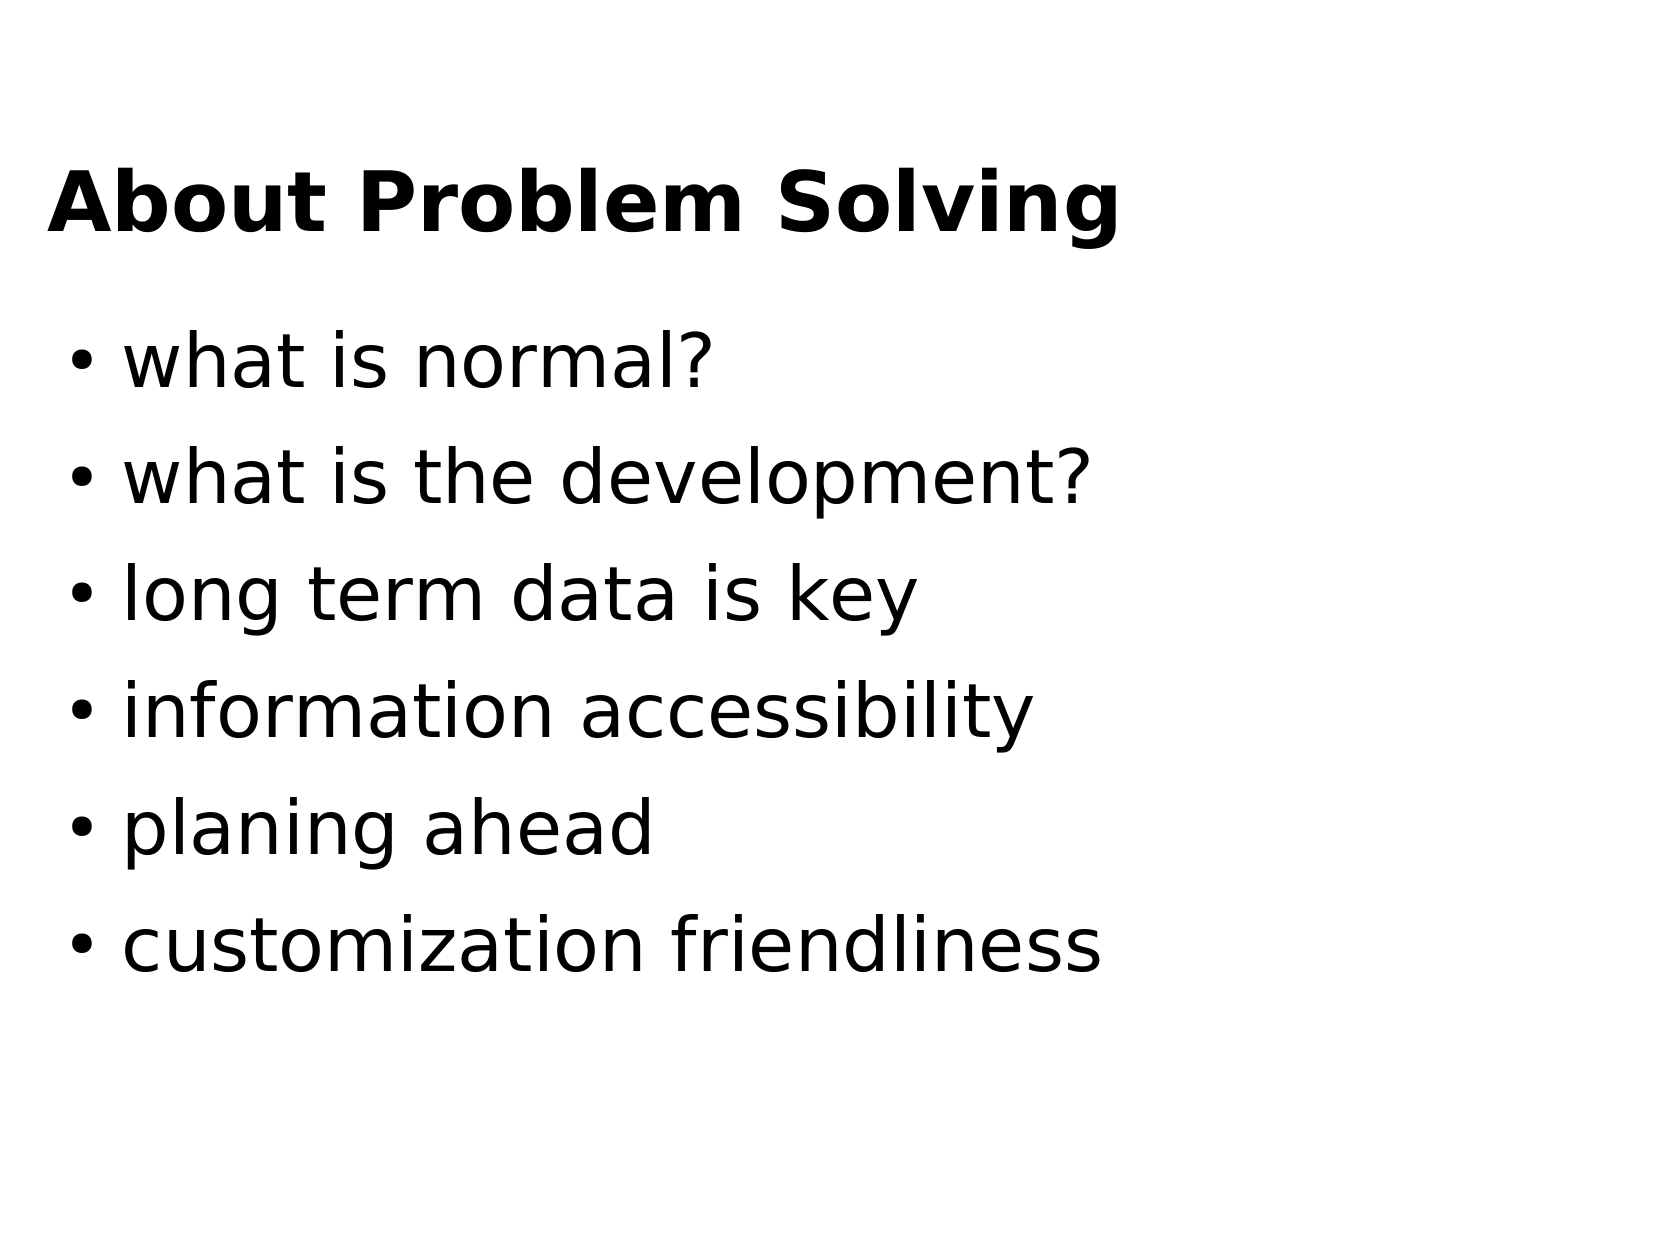

# About Problem Solving
what is normal?
what is the development?
long term data is key
information accessibility
planing ahead
customization friendliness